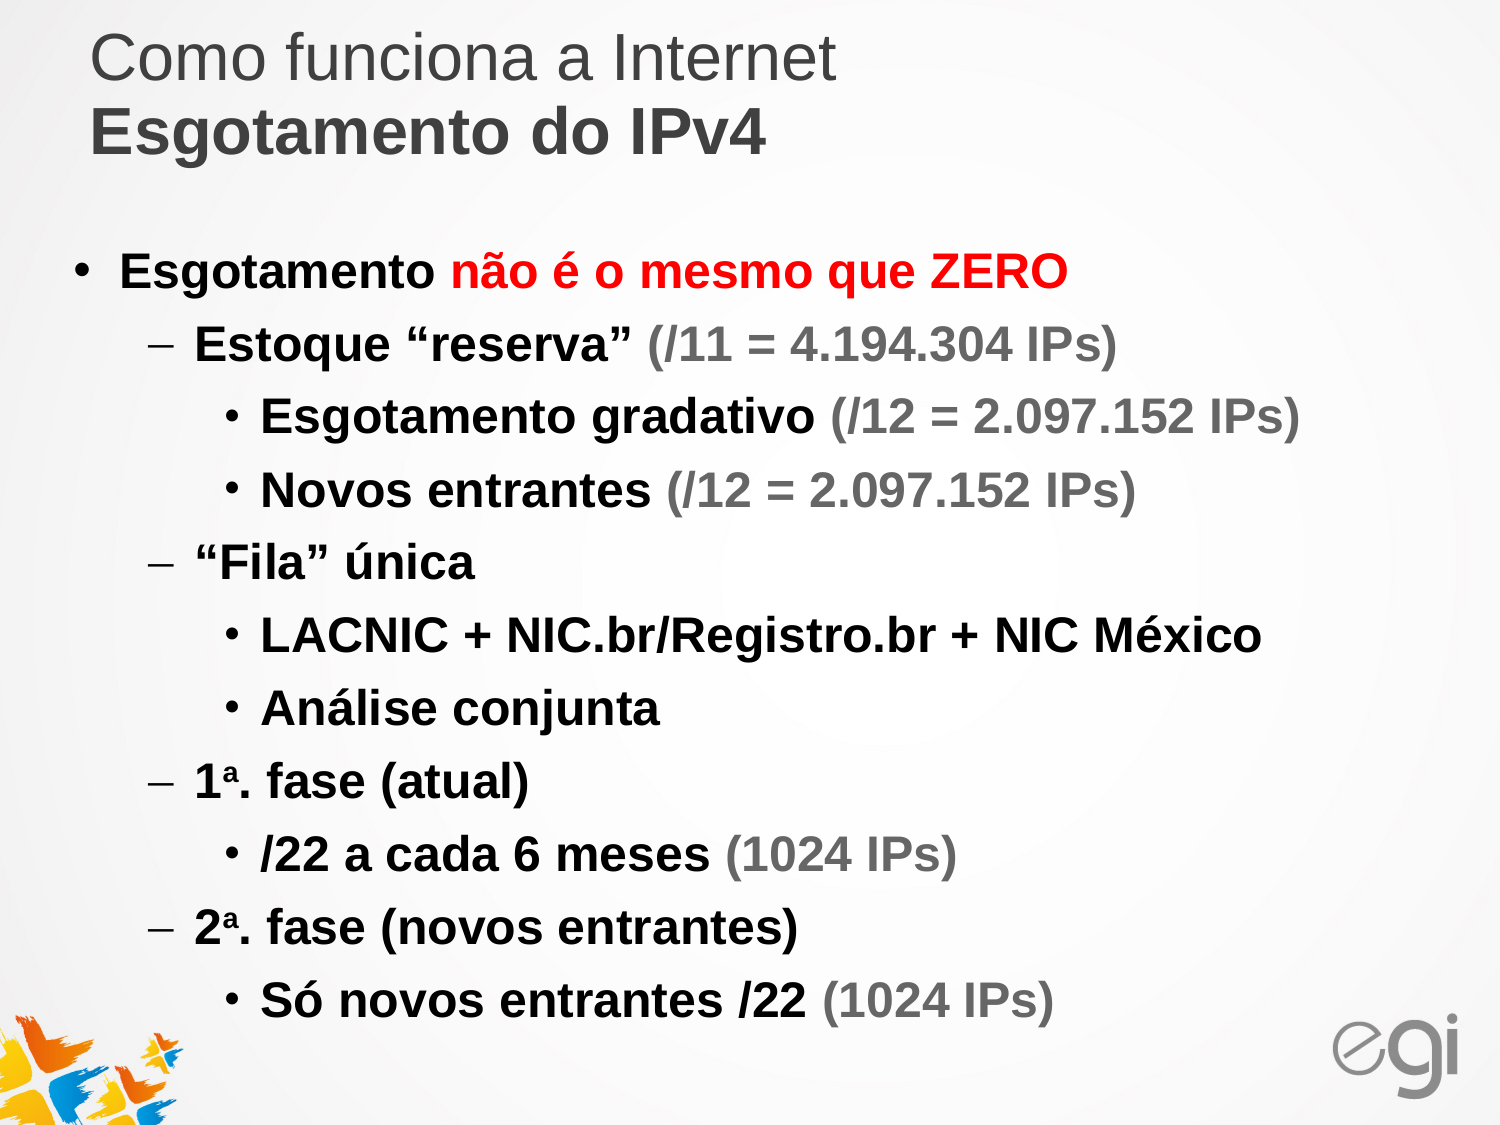

Como funciona a Internet
Esgotamento do IPv4
Esgotamento não é o mesmo que ZERO
Estoque “reserva” (/11 = 4.194.304 IPs)
Esgotamento gradativo (/12 = 2.097.152 IPs)
Novos entrantes (/12 = 2.097.152 IPs)
“Fila” única
LACNIC + NIC.br/Registro.br + NIC México
Análise conjunta
1a. fase (atual)
/22 a cada 6 meses (1024 IPs)
2a. fase (novos entrantes)
Só novos entrantes /22 (1024 IPs)